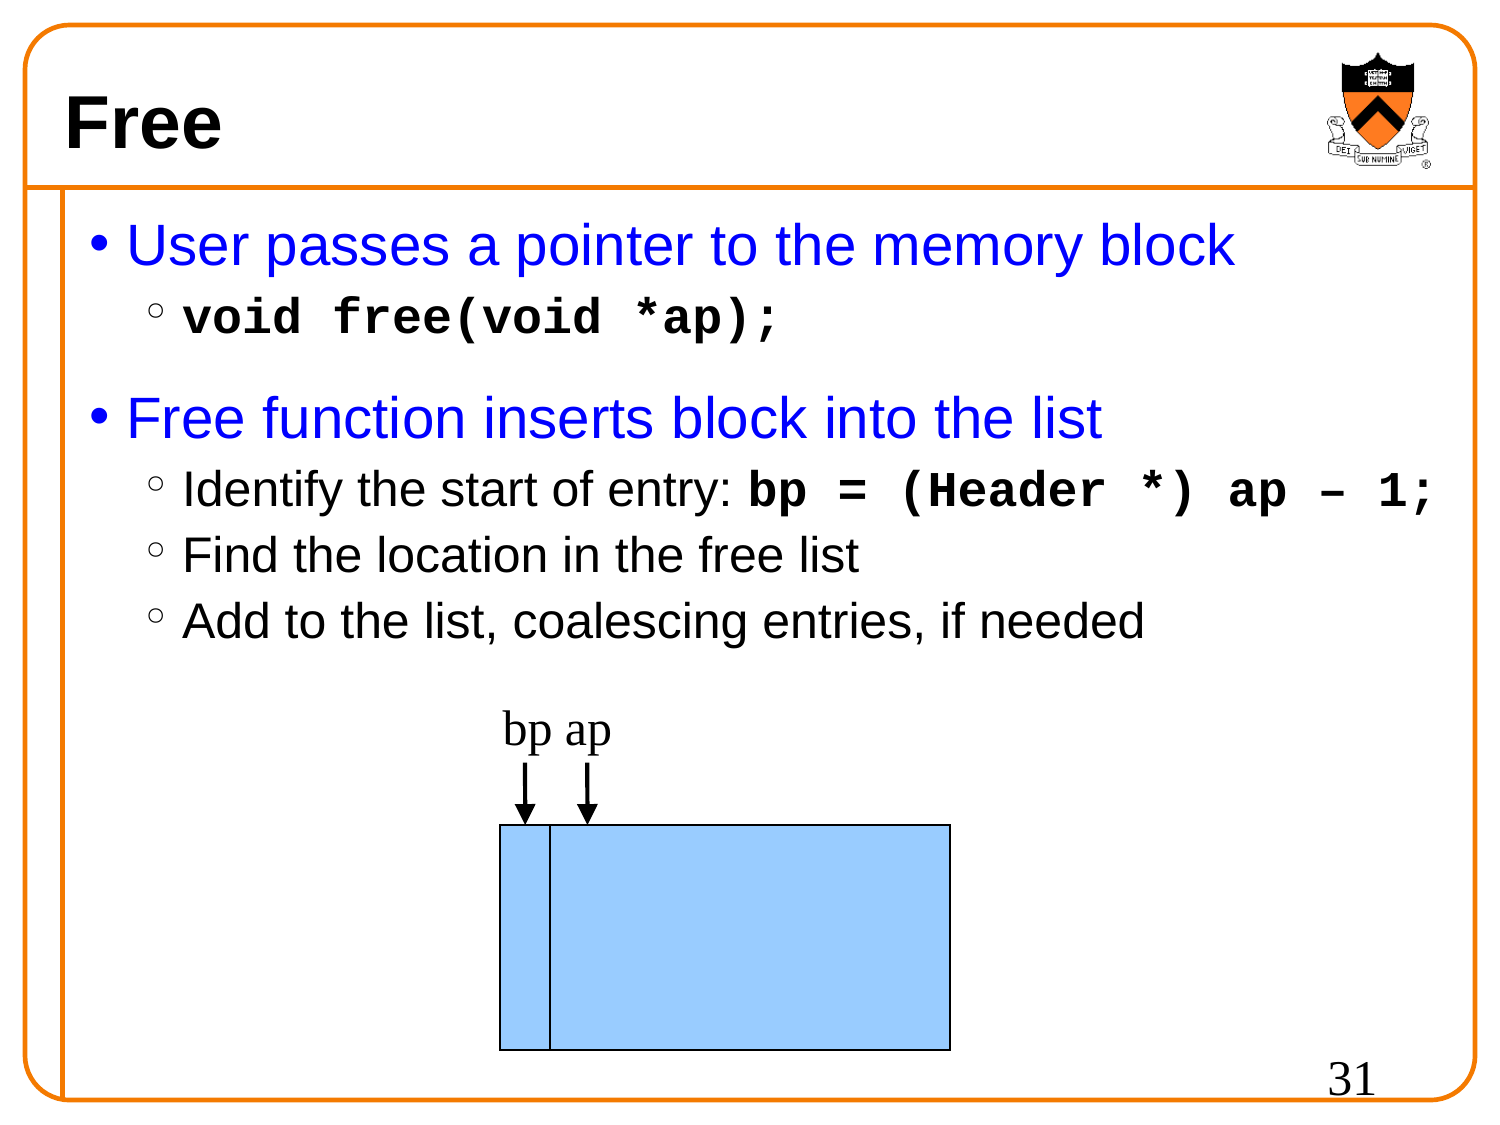

# Free
User passes a pointer to the memory block
void free(void *ap);
Free function inserts block into the list
Identify the start of entry: bp = (Header *) ap – 1;
Find the location in the free list
Add to the list, coalescing entries, if needed
bp
ap
31